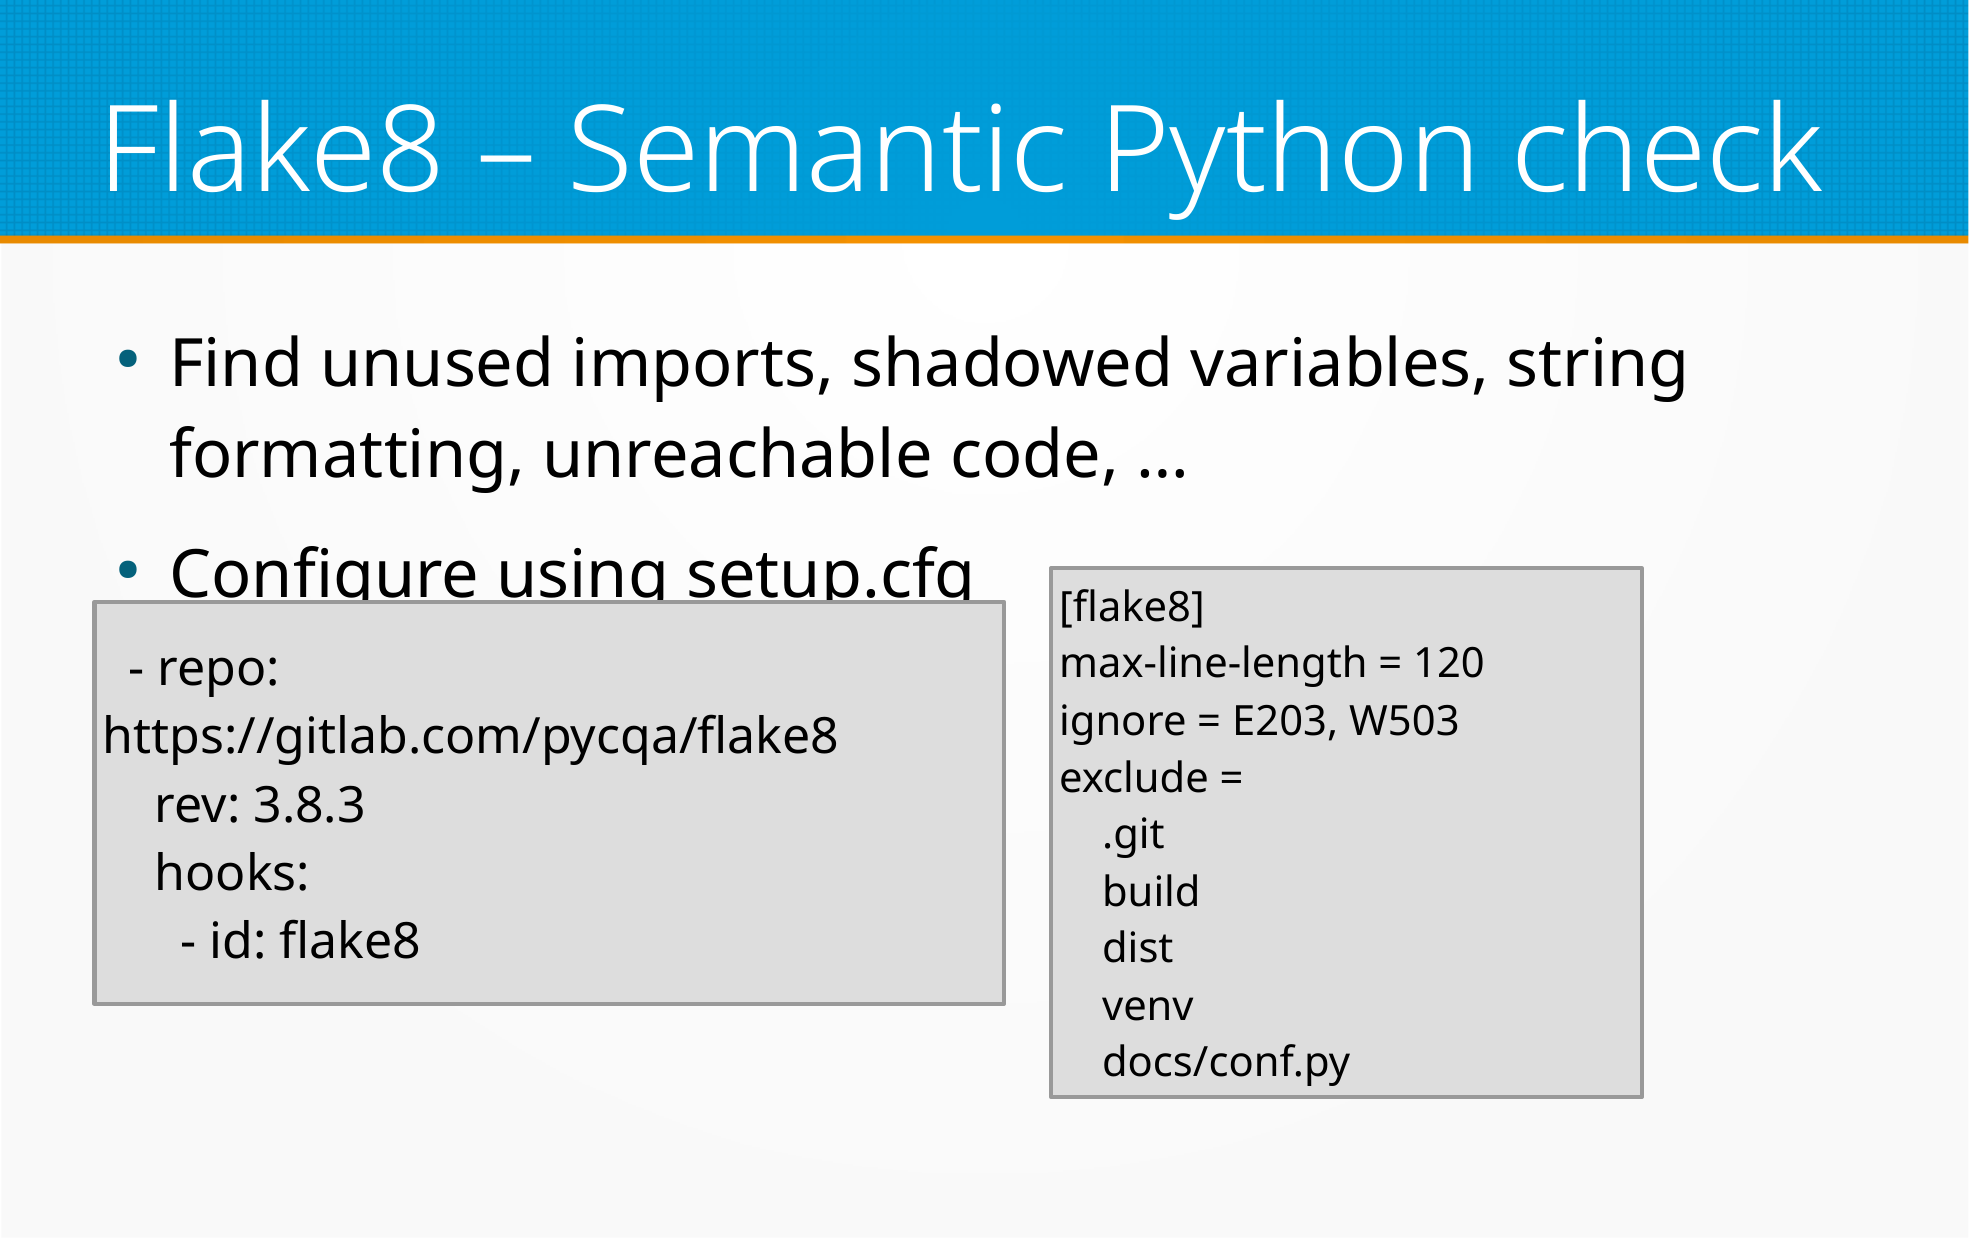

# Flake8 – Semantic Python check
Find unused imports, shadowed variables, string formatting, unreachable code, …
Configure using setup.cfg
[flake8]
max-line-length = 120
ignore = E203, W503
exclude =
 .git
 build
 dist
 venv
 docs/conf.py
 - repo: https://gitlab.com/pycqa/flake8
 rev: 3.8.3
 hooks:
 - id: flake8